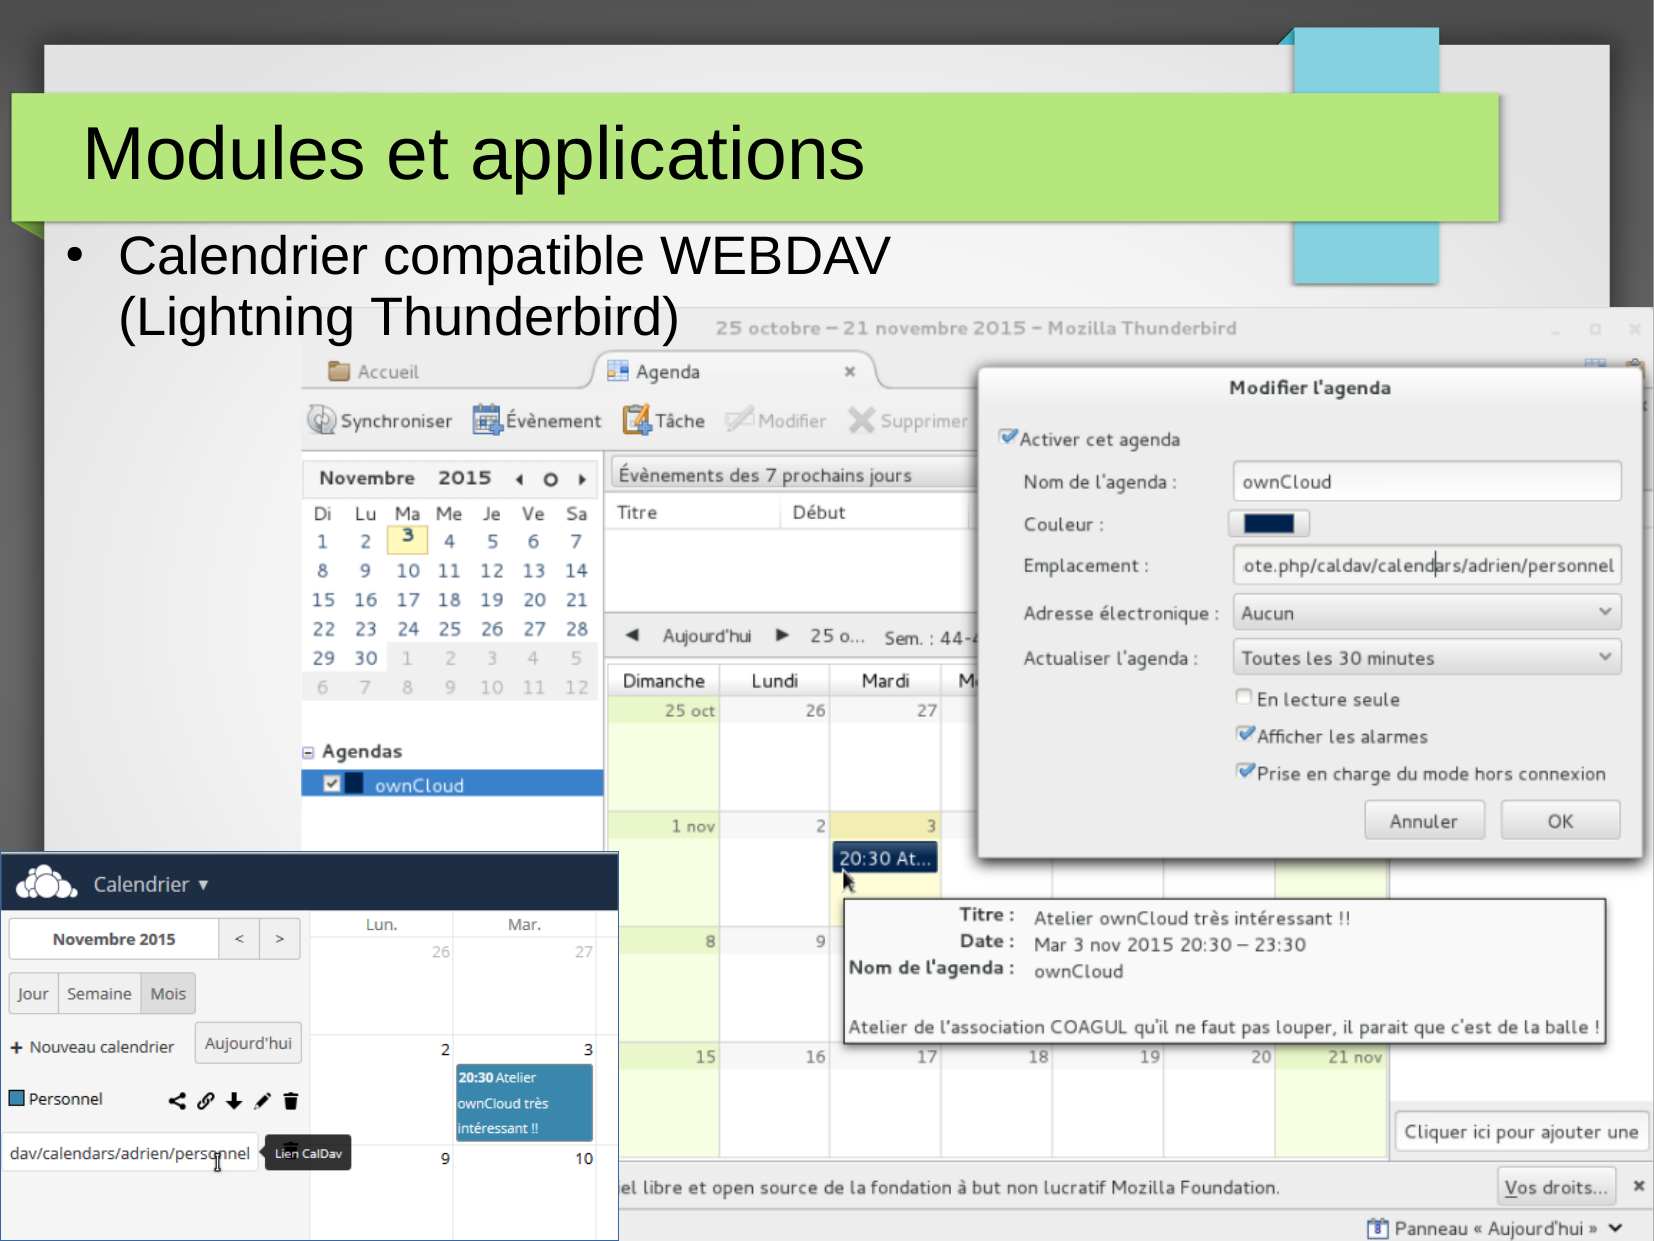

# Modules et applications
Calendrier compatible WEBDAV
(Lightning Thunderbird)